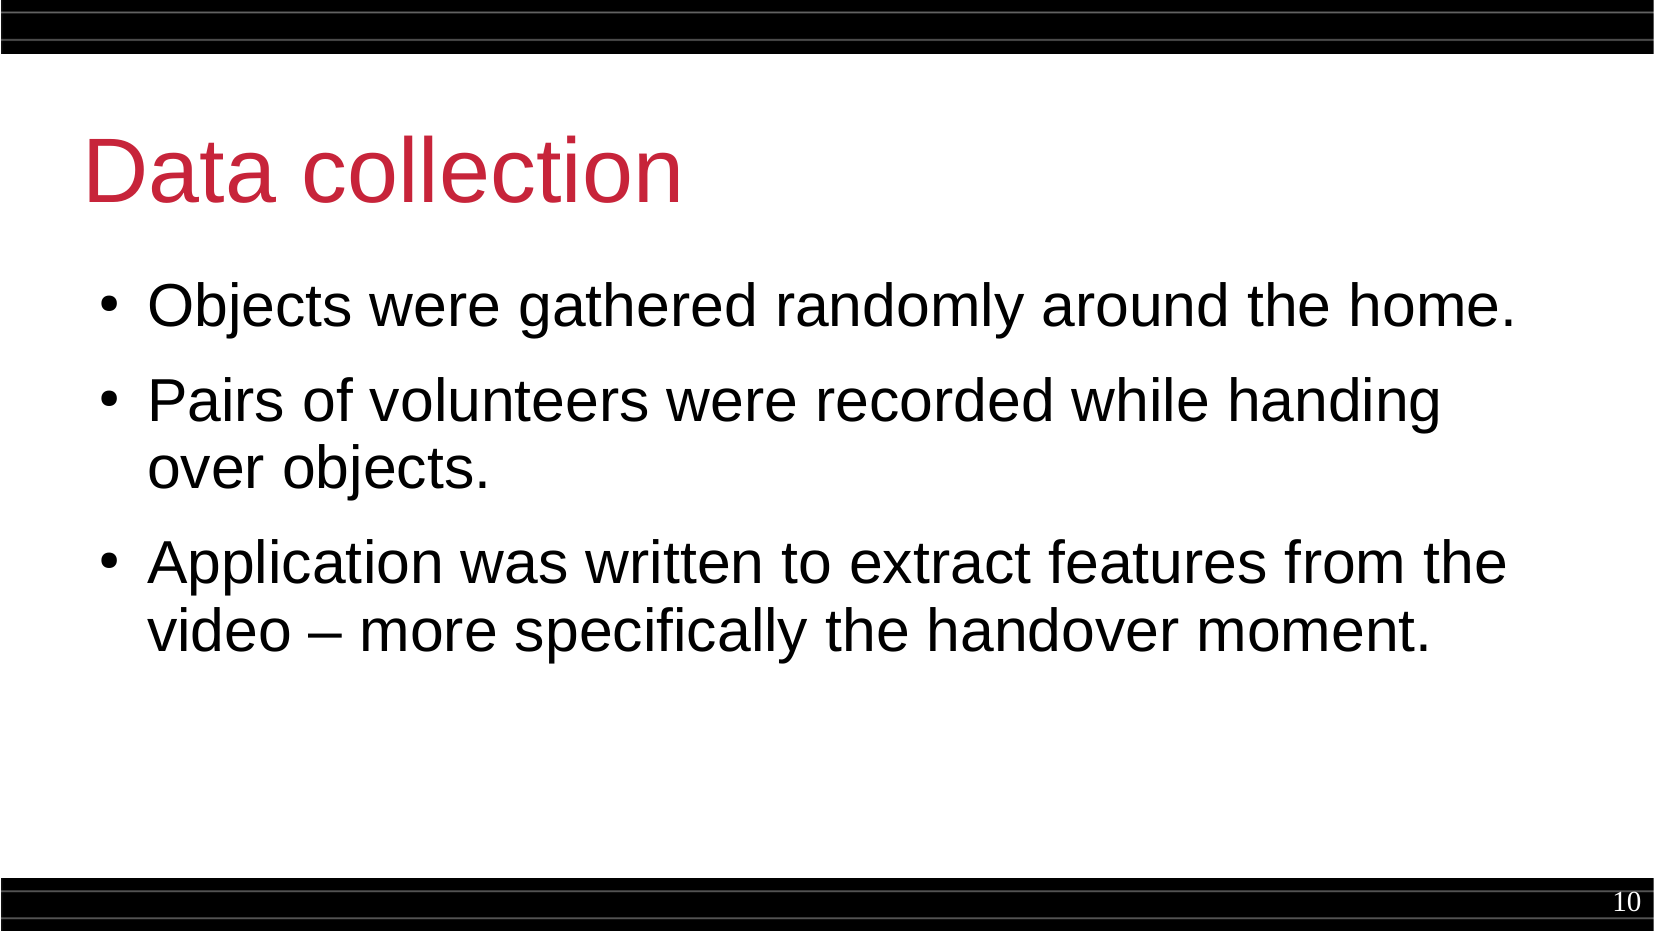

# Data collection
Objects were gathered randomly around the home.
Pairs of volunteers were recorded while handing over objects.
Application was written to extract features from the video – more specifically the handover moment.